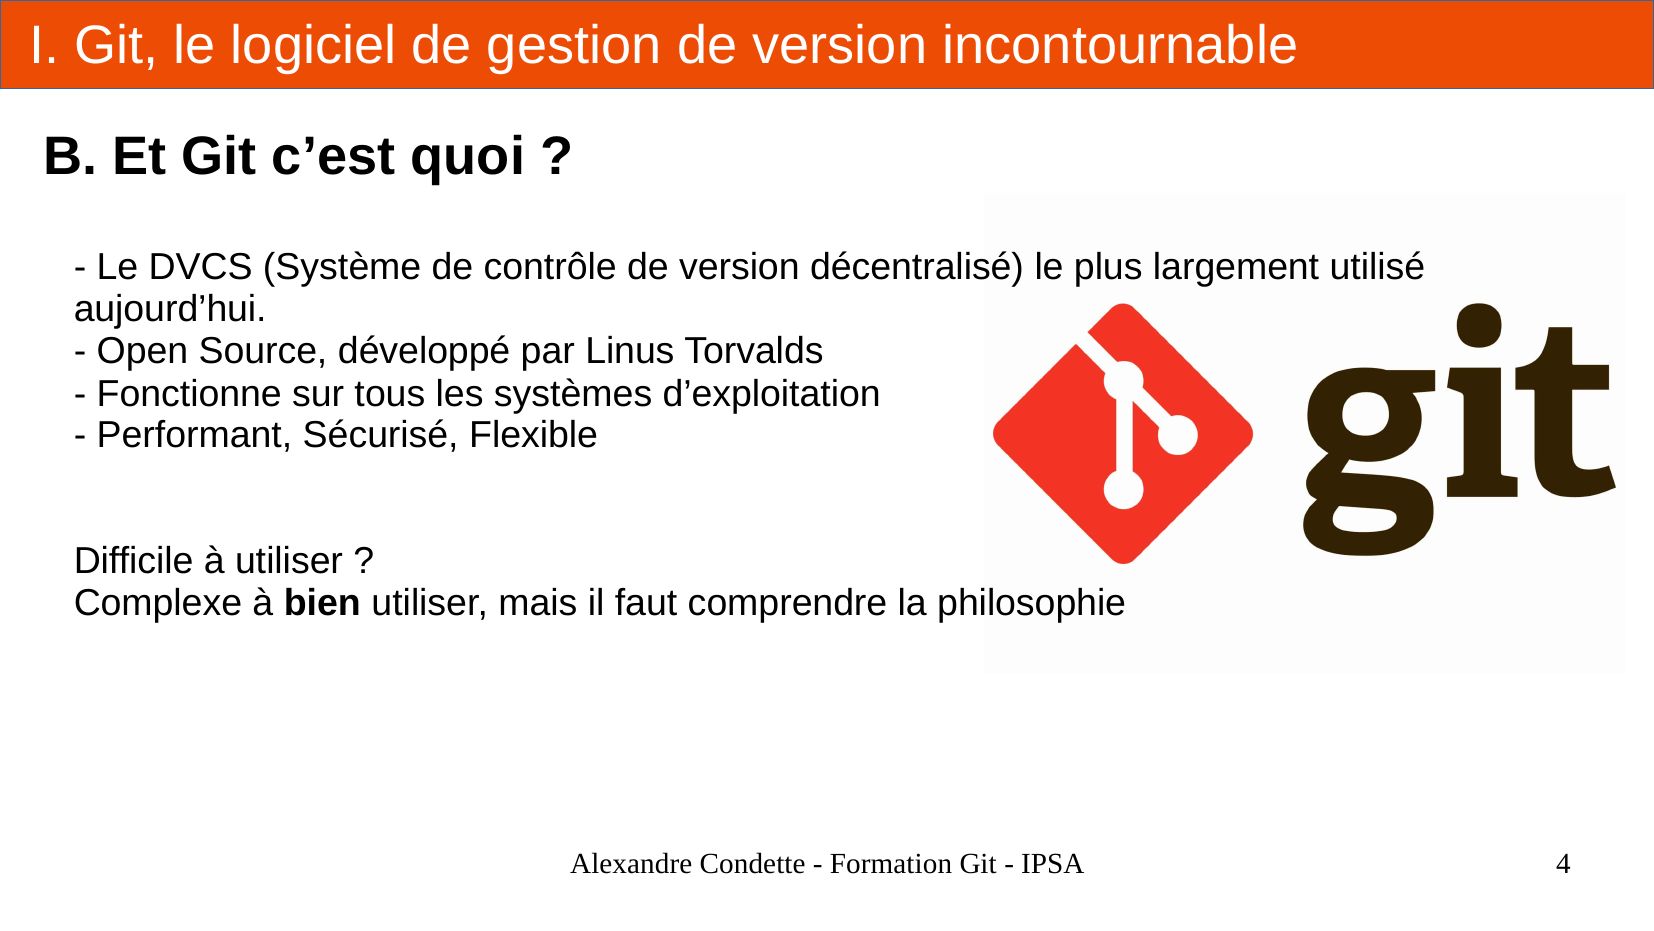

# I. Git, le logiciel de gestion de version incontournable
B. Et Git c’est quoi ?
- Le DVCS (Système de contrôle de version décentralisé) le plus largement utilisé aujourd’hui.
- Open Source, développé par Linus Torvalds
- Fonctionne sur tous les systèmes d’exploitation
- Performant, Sécurisé, Flexible
Difficile à utiliser ?
Complexe à bien utiliser, mais il faut comprendre la philosophie
Alexandre Condette - Formation Git - IPSA
4